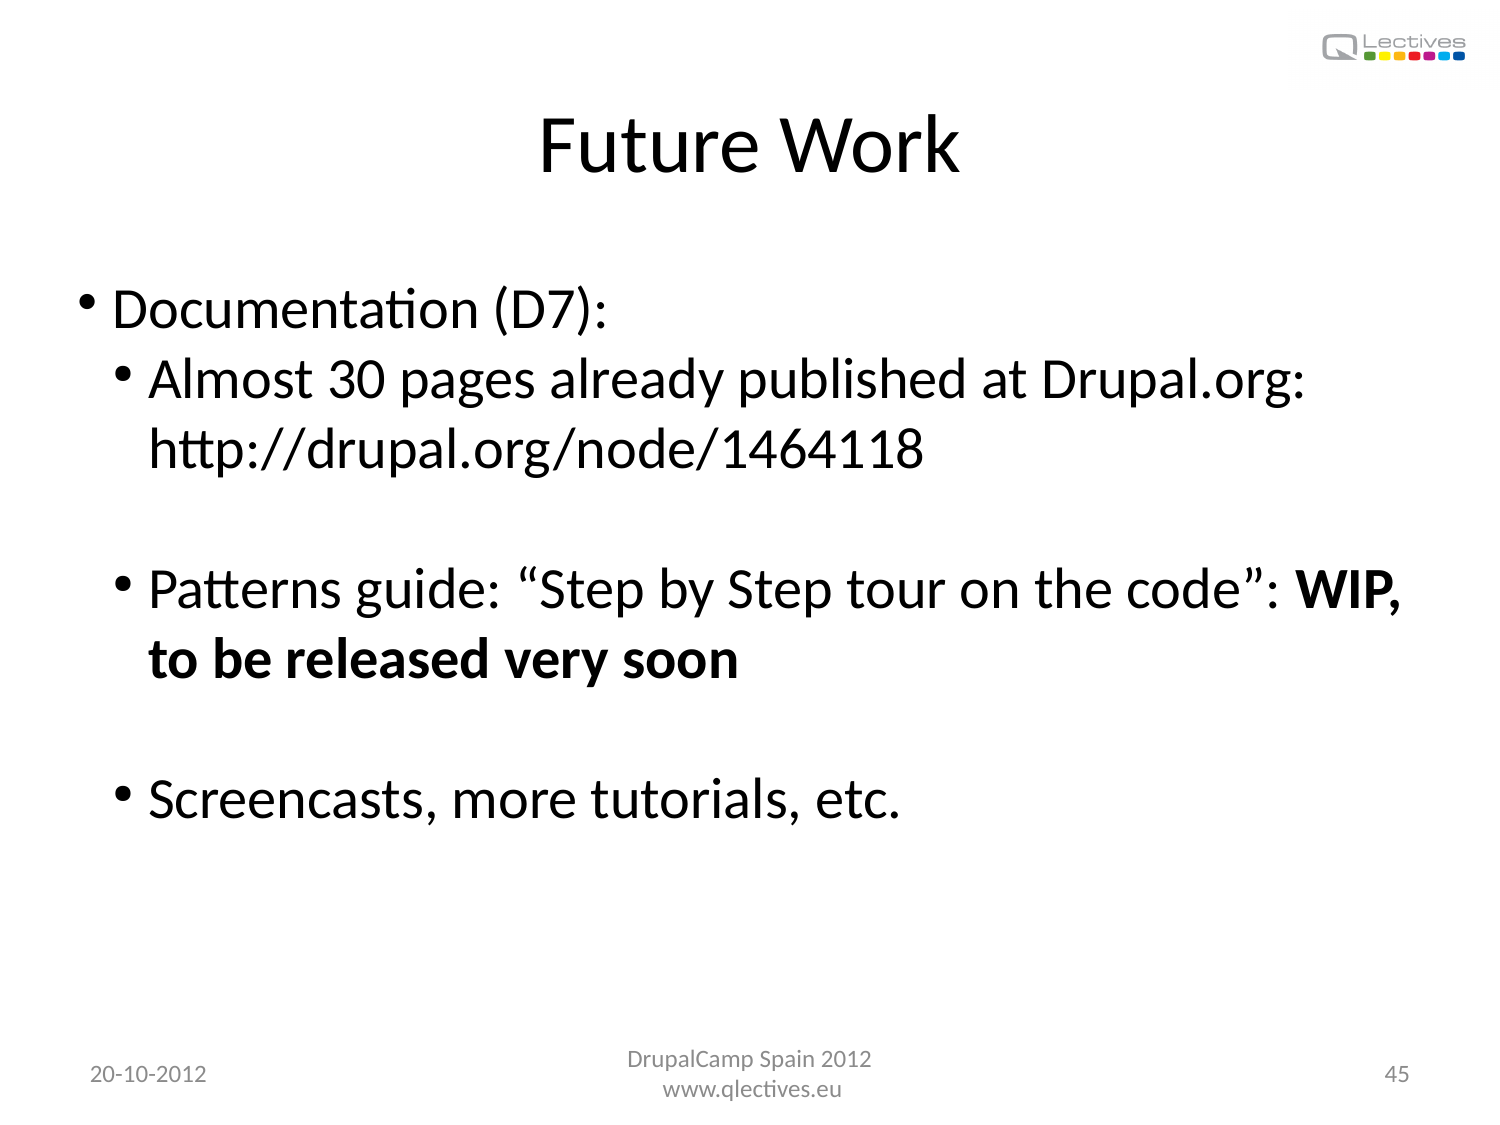

Future Work
Documentation (D7):
Almost 30 pages already published at Drupal.org: http://drupal.org/node/1464118
Patterns guide: “Step by Step tour on the code”: WIP, to be released very soon
Screencasts, more tutorials, etc.
20-10-2012
DrupalCamp Spain 2012
 www.qlectives.eu